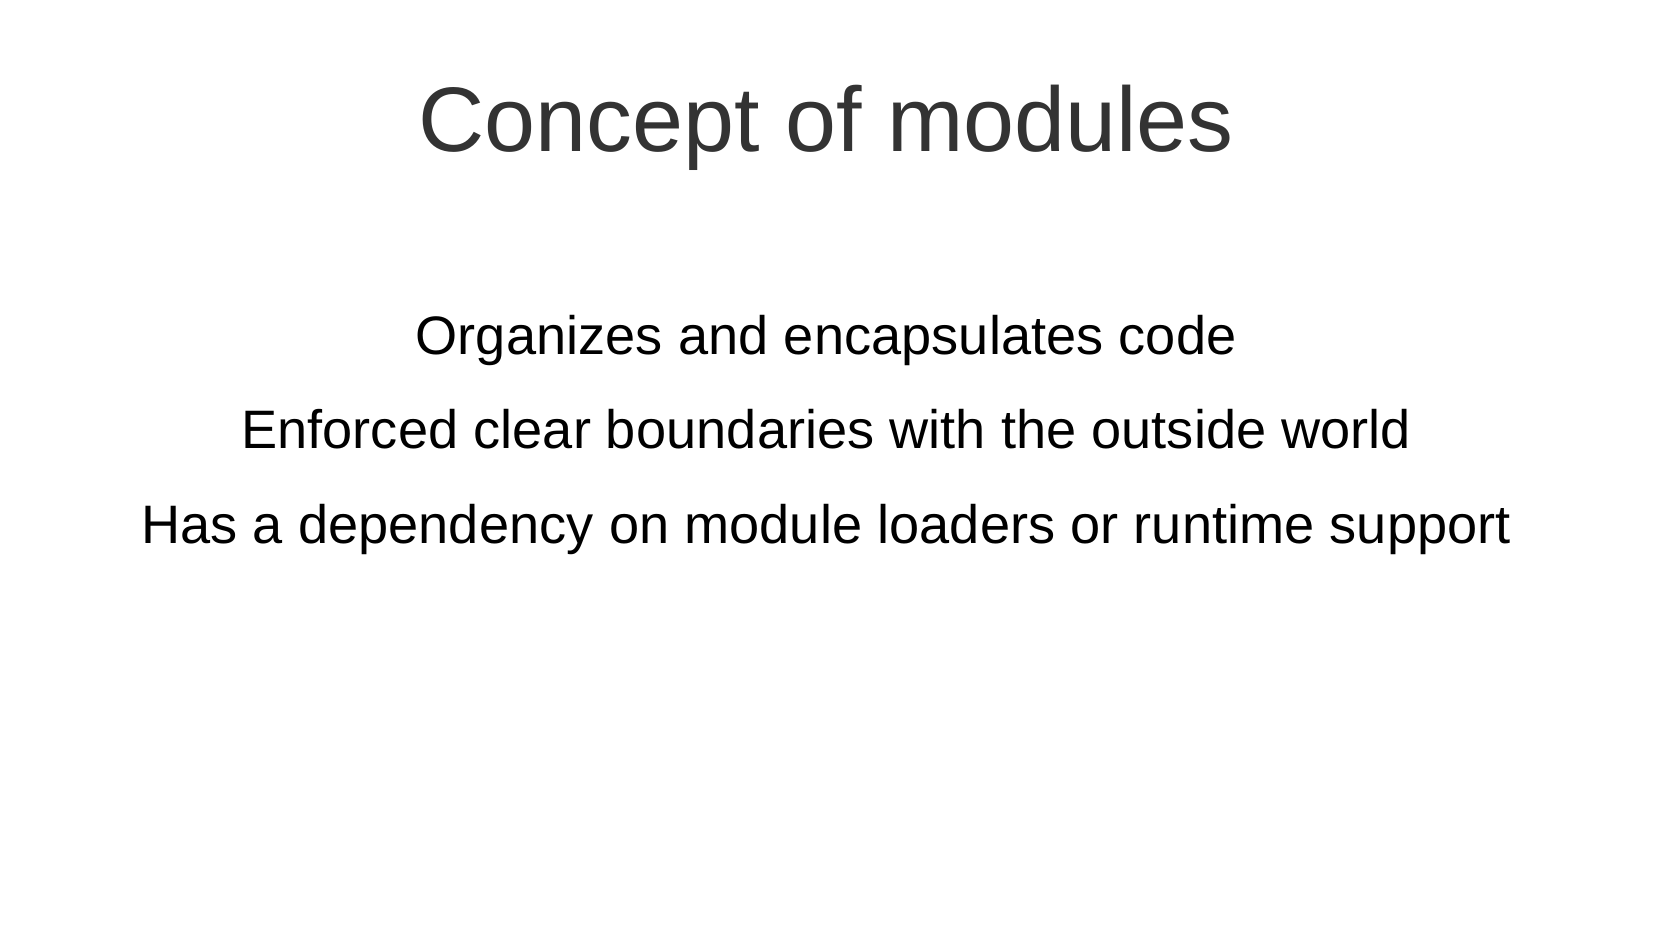

Concept of modules
# Organizes and encapsulates code
Enforced clear boundaries with the outside world
Has a dependency on module loaders or runtime support